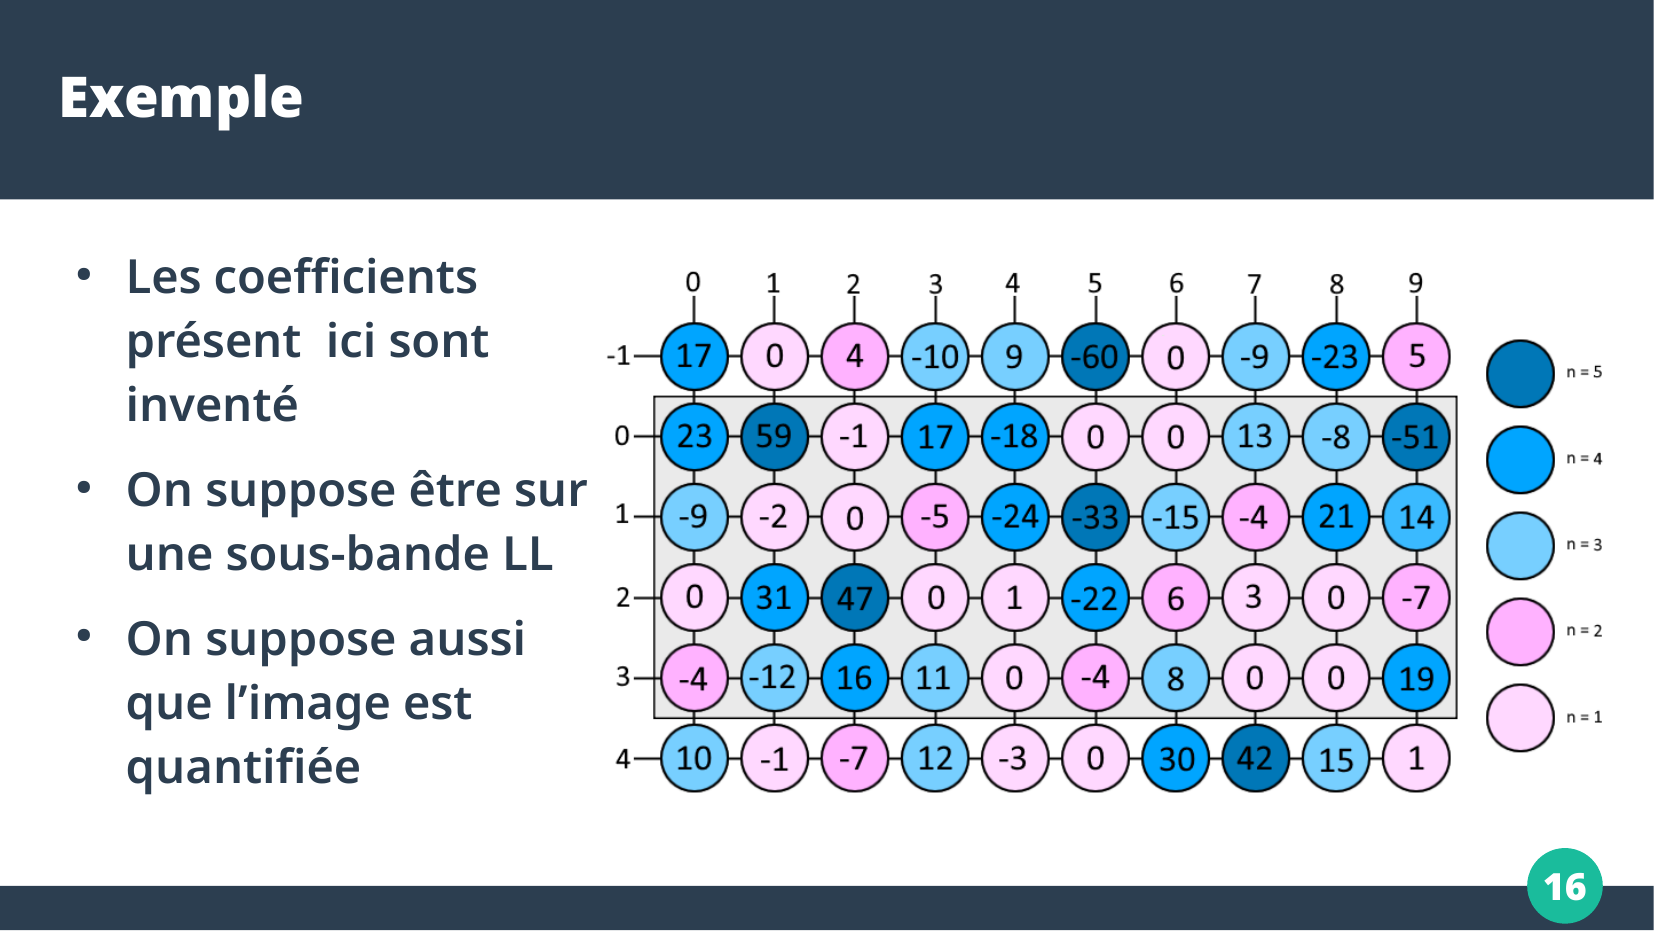

# Exemple
Les coefficients présent ici sont inventé
On suppose être sur une sous-bande LL
On suppose aussi que l’image est quantifiée